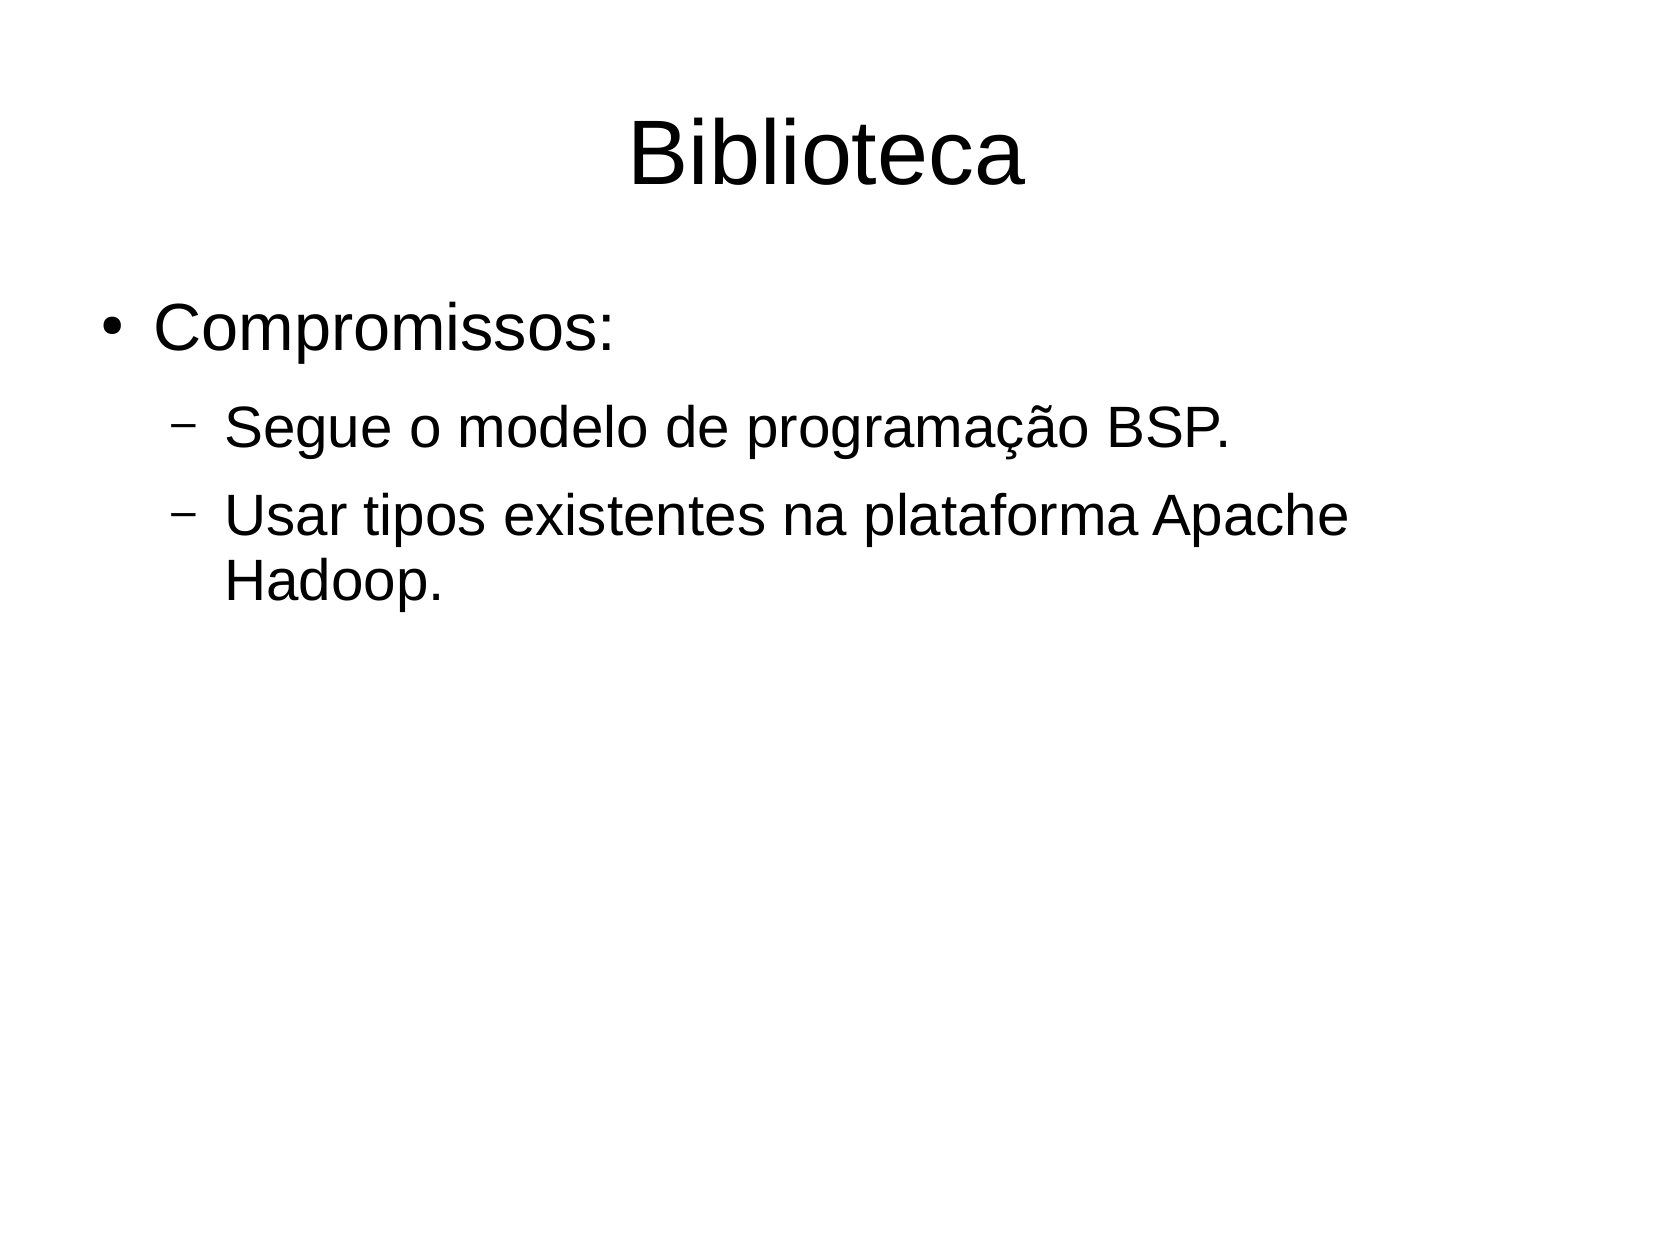

# Biblioteca
Compromissos:
Segue o modelo de programação BSP.
Usar tipos existentes na plataforma Apache Hadoop.